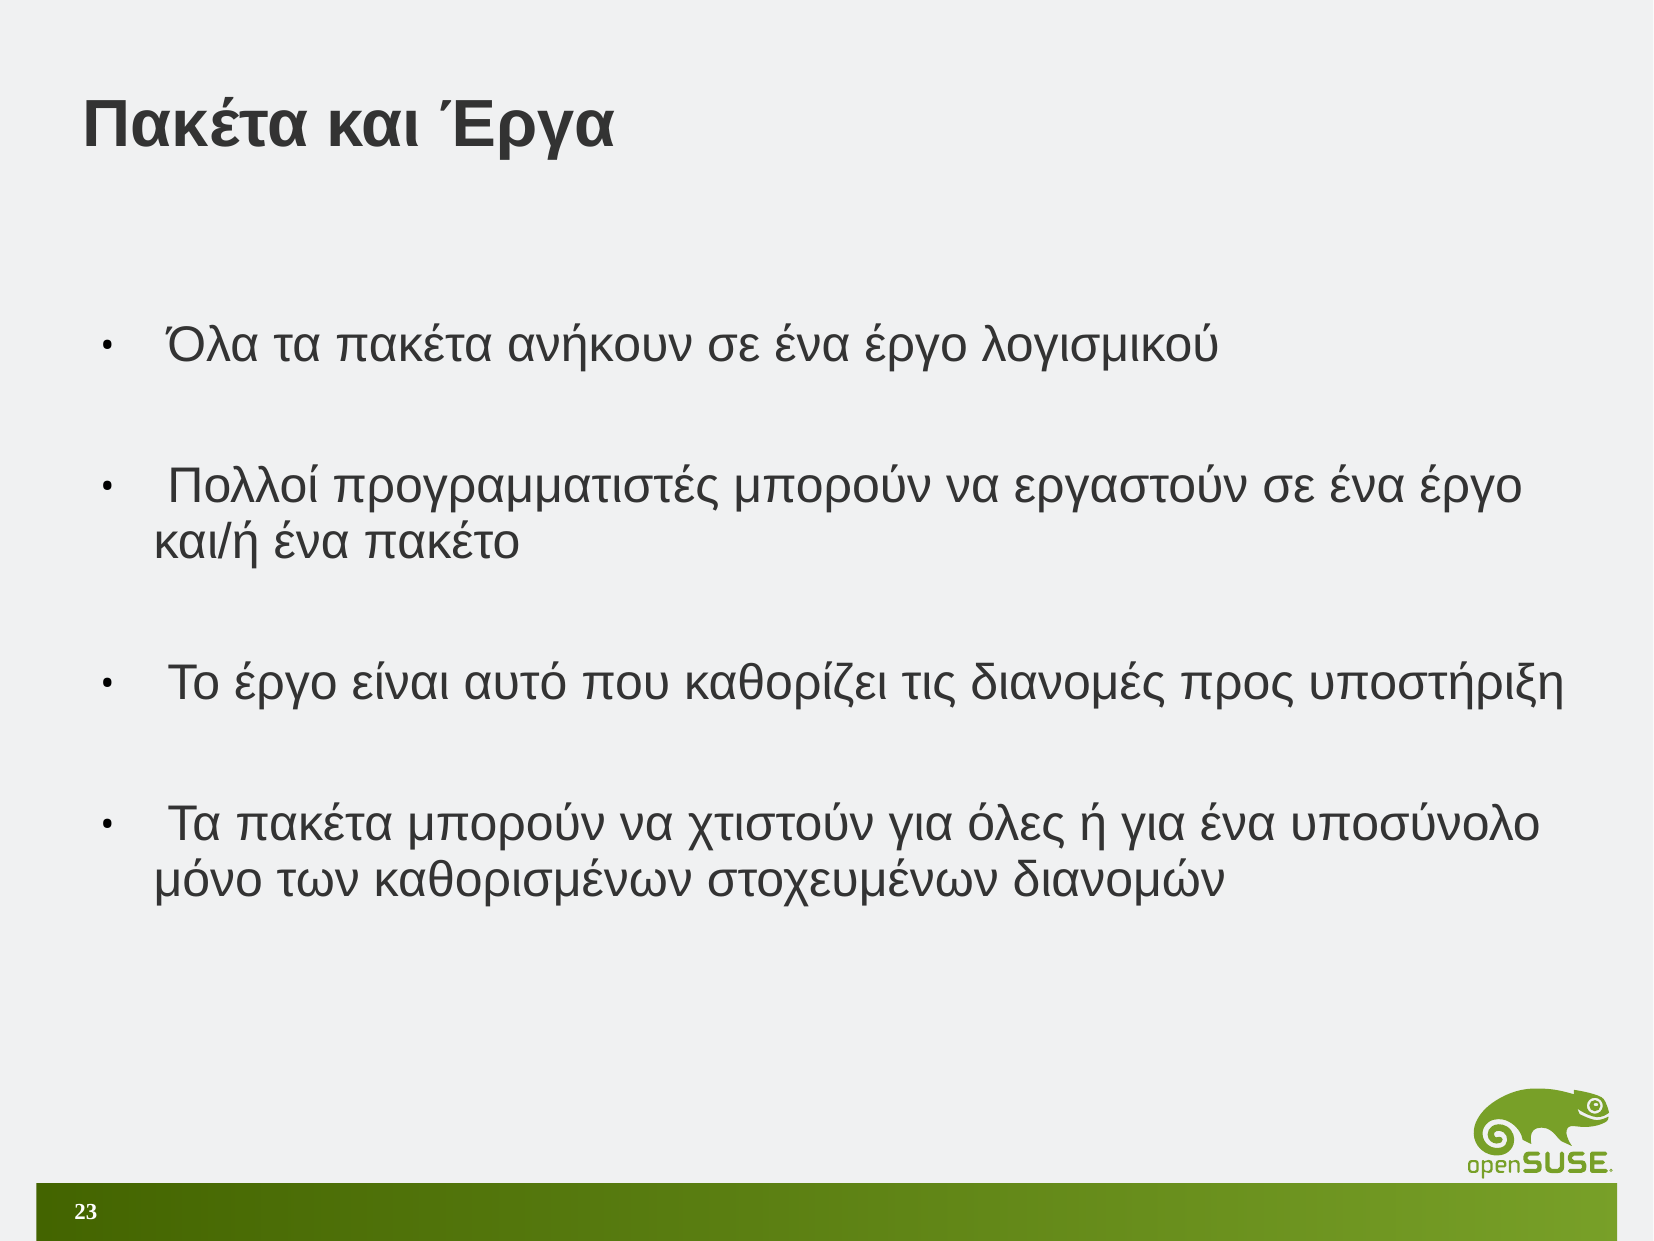

# Πακέτα και Έργα
 Όλα τα πακέτα ανήκουν σε ένα έργο λογισμικού
 Πολλοί προγραμματιστές μπορούν να εργαστούν σε ένα έργο και/ή ένα πακέτο
 Το έργο είναι αυτό που καθορίζει τις διανομές προς υποστήριξη
 Τα πακέτα μπορούν να χτιστούν για όλες ή για ένα υποσύνολο μόνο των καθορισμένων στοχευμένων διανομών
23